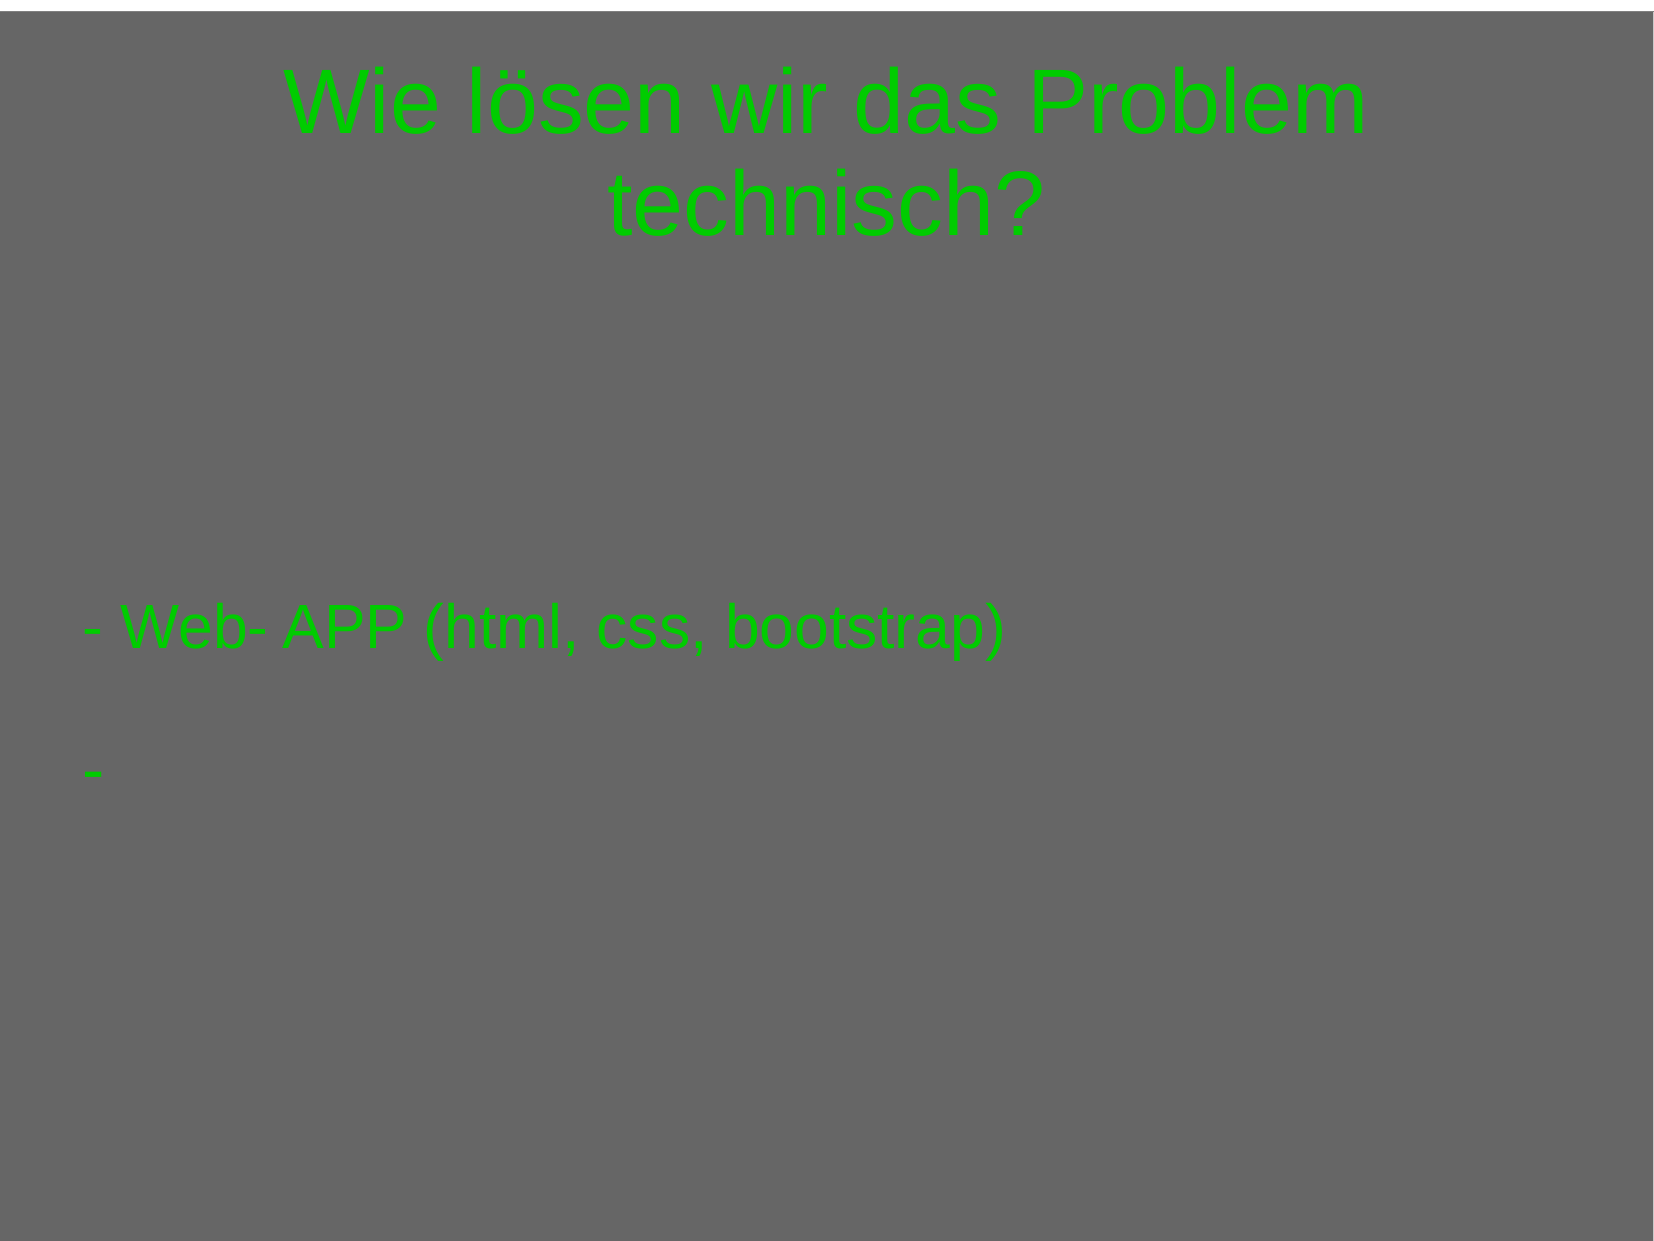

# Wie lösen wir das Problem technisch?
- Web- APP (html, css, bootstrap)
-